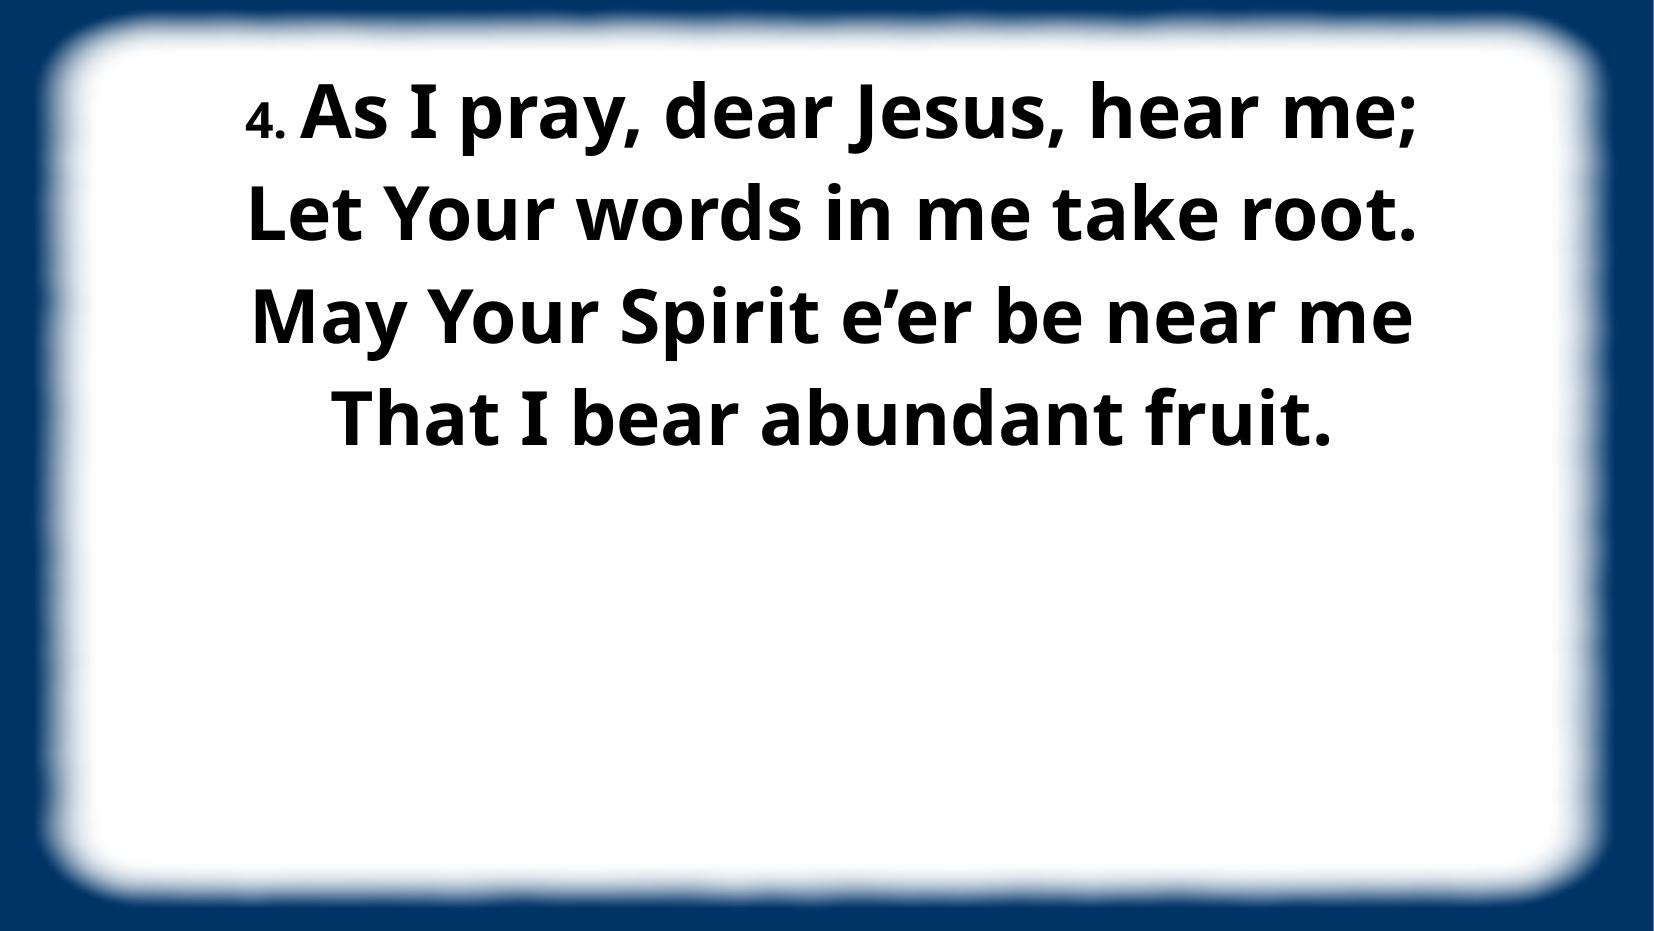

4. As I pray, dear Jesus, hear me;
Let Your words in me take root.
May Your Spirit e’er be near me
That I bear abundant fruit.